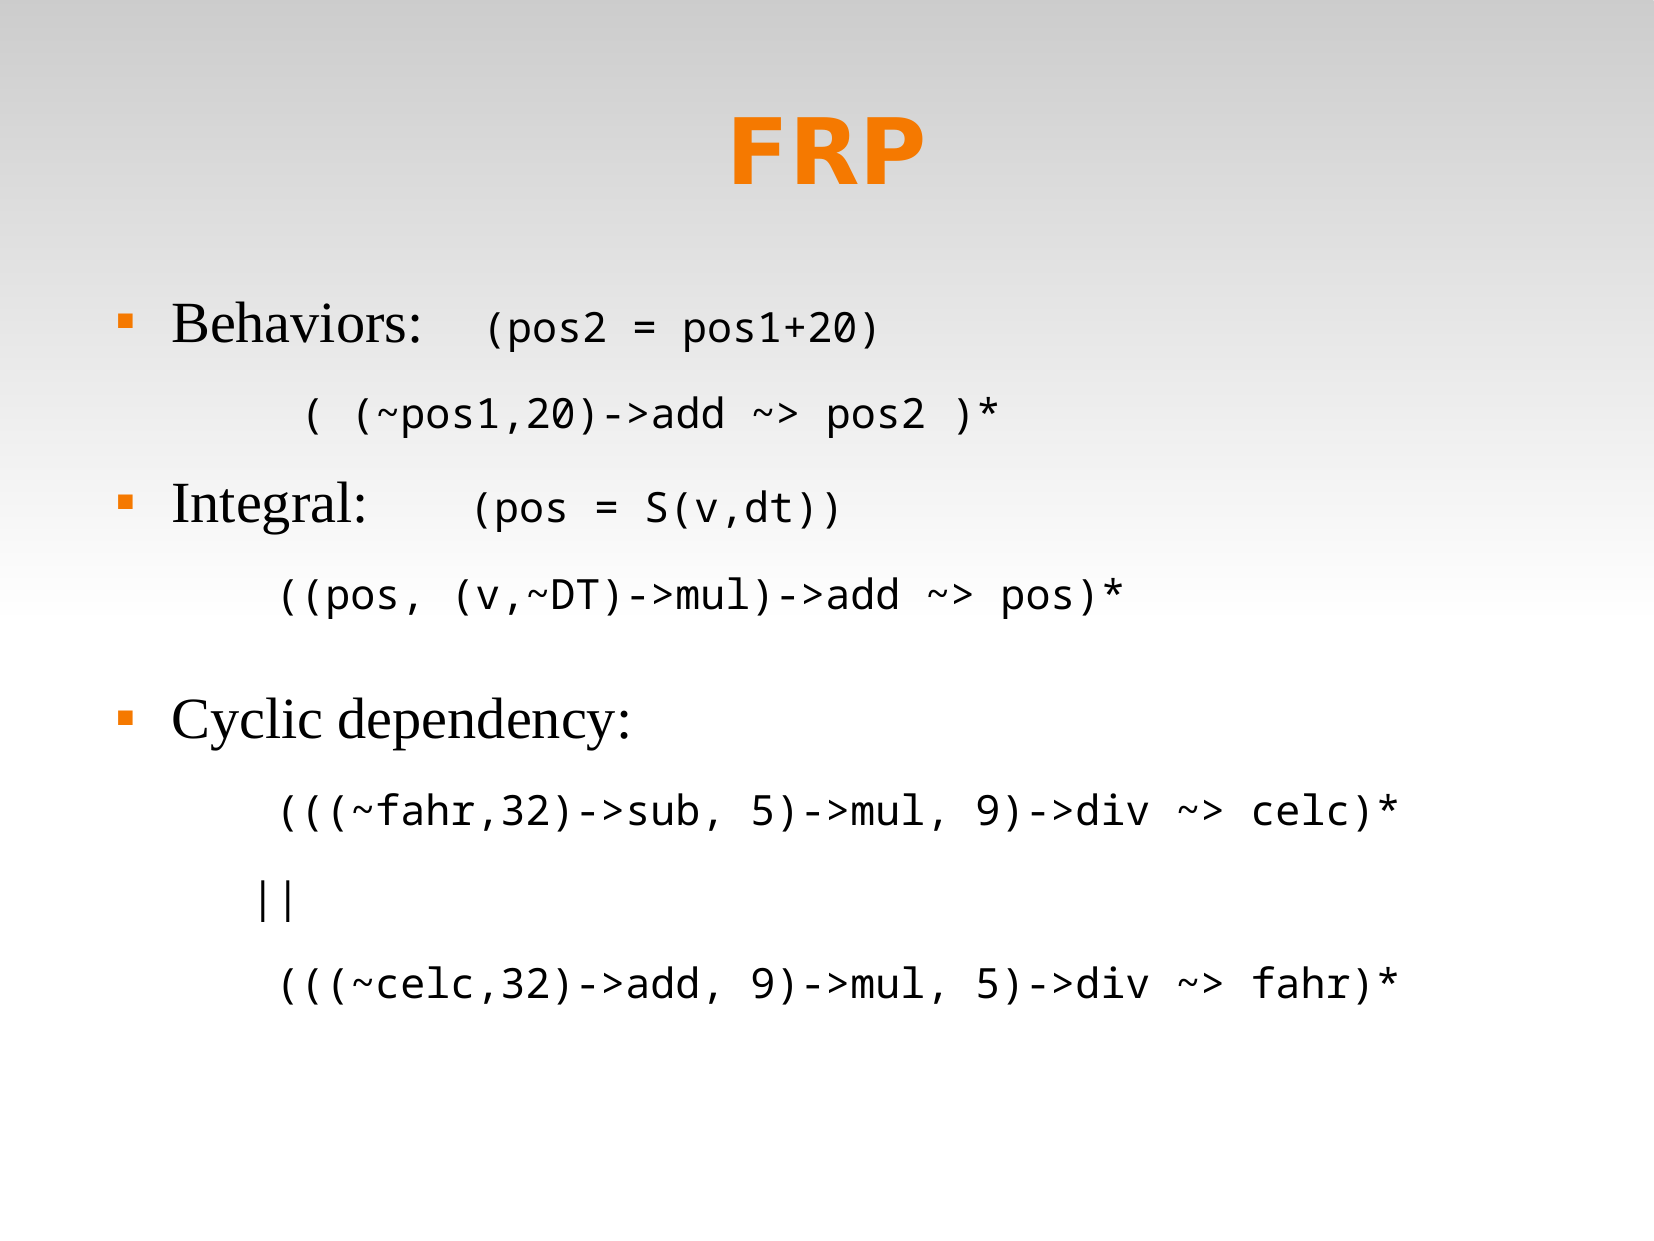

# FRP
Behaviors: (pos2 = pos1+20)
 ( (~pos1,20)->add ~> pos2 )*
Integral: (pos = S(v,dt))
 ((pos, (v,~DT)->mul)->add ~> pos)*
Cyclic dependency:
 (((~fahr,32)->sub, 5)->mul, 9)->div ~> celc)*
 ||
 (((~celc,32)->add, 9)->mul, 5)->div ~> fahr)*